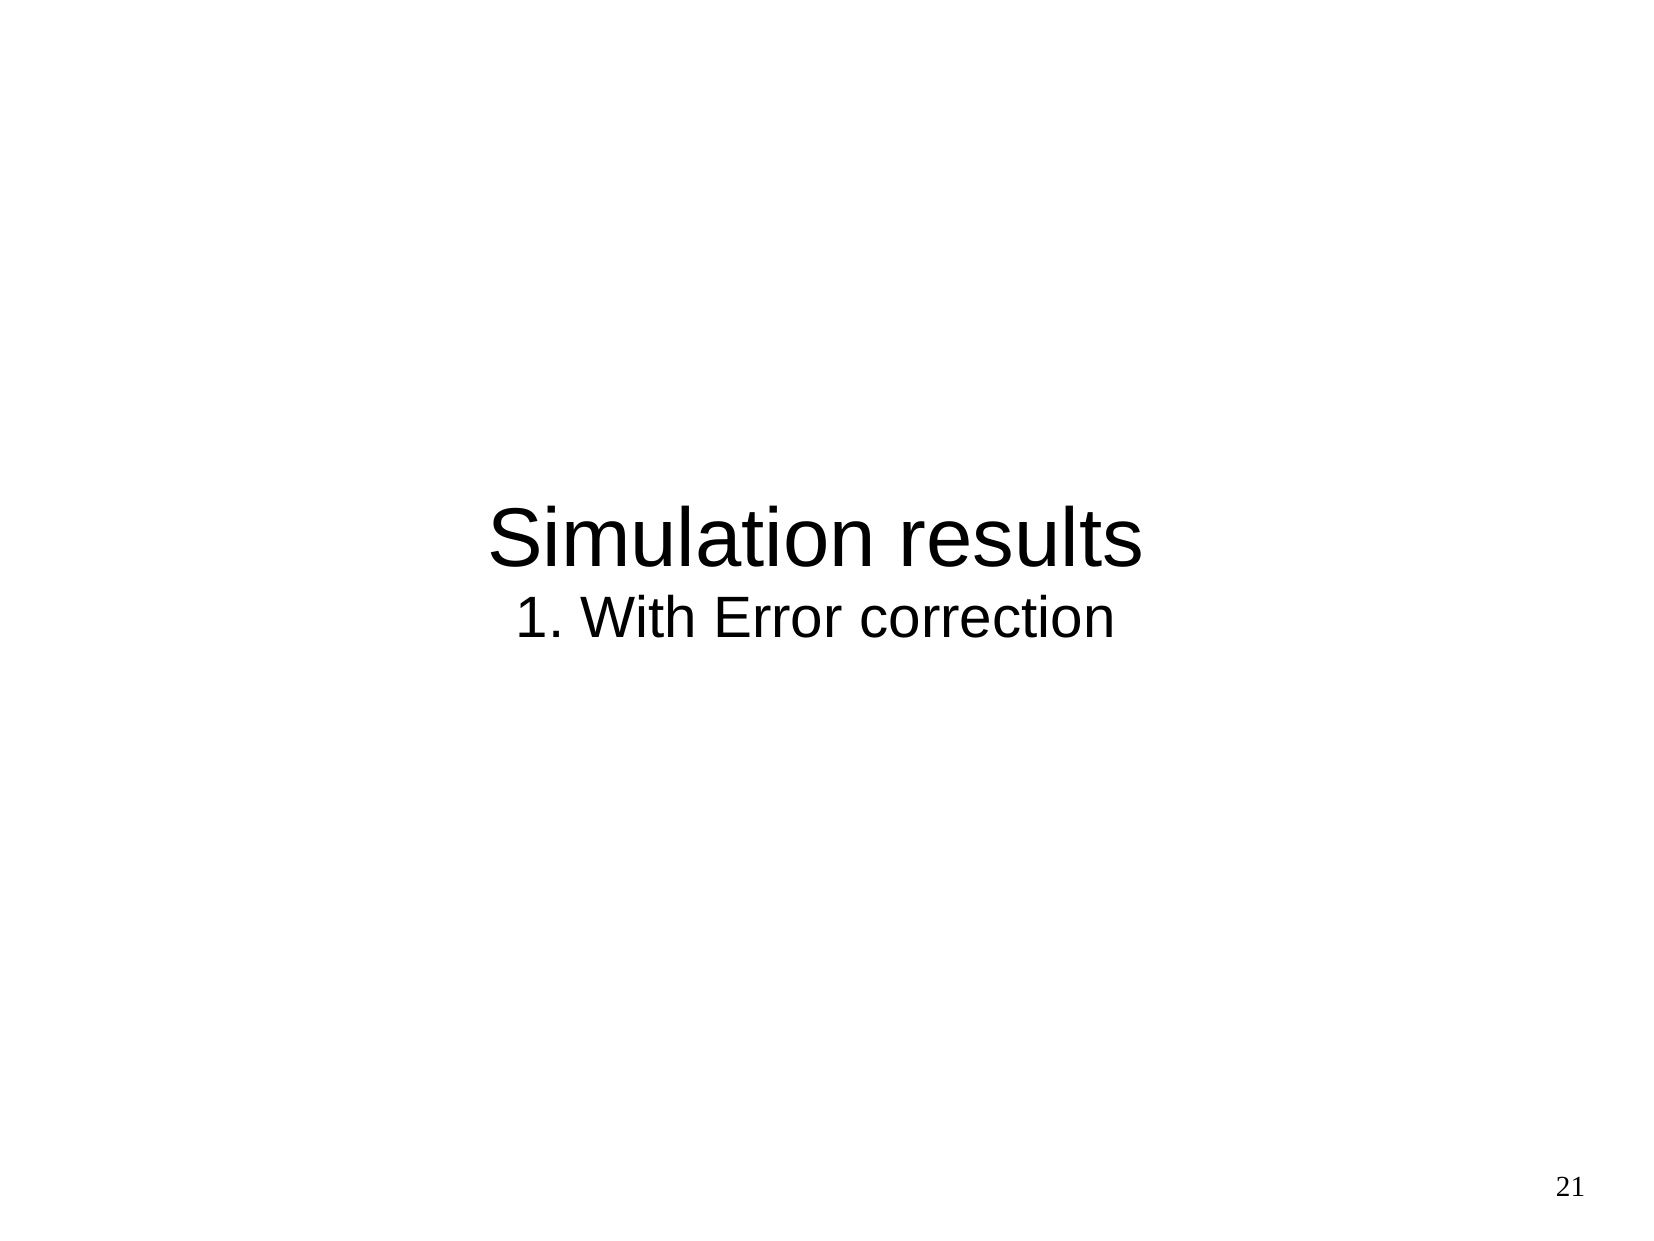

# Simulation results
1. With Error correction
21